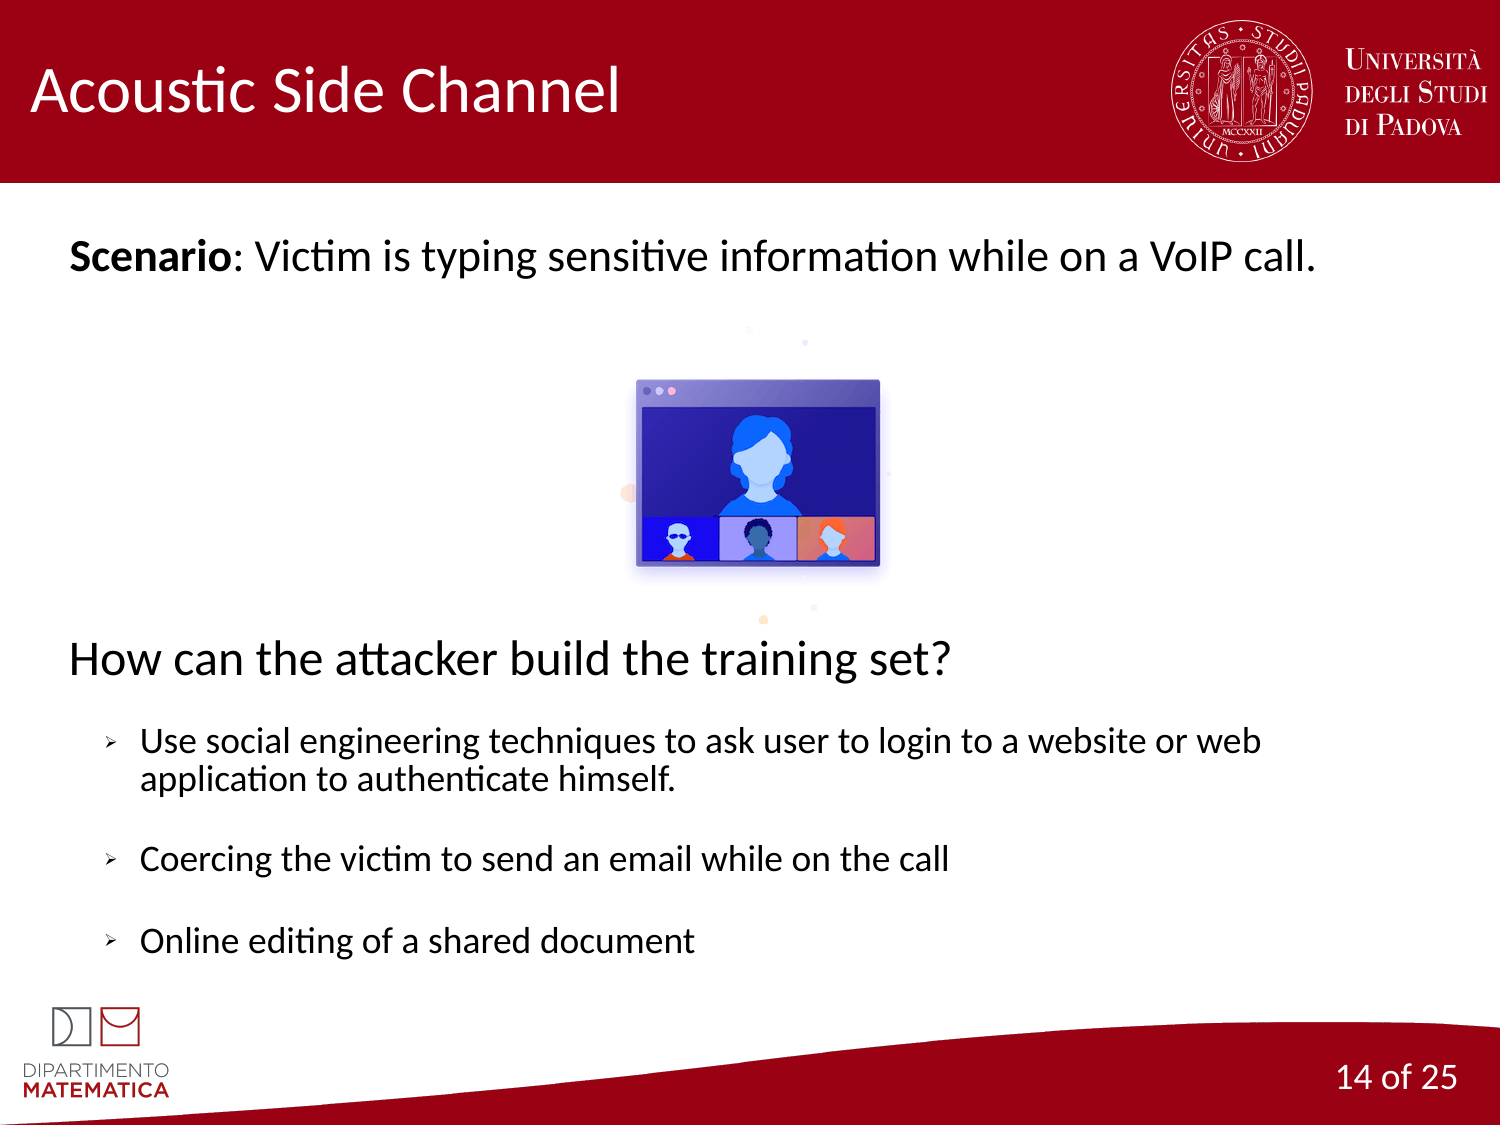

# Acoustic Side Channel
Scenario: Victim is typing sensitive information while on a VoIP call.
How can the attacker build the training set?
Use social engineering techniques to ask user to login to a website or web application to authenticate himself.
Coercing the victim to send an email while on the call
Online editing of a shared document
 of 25